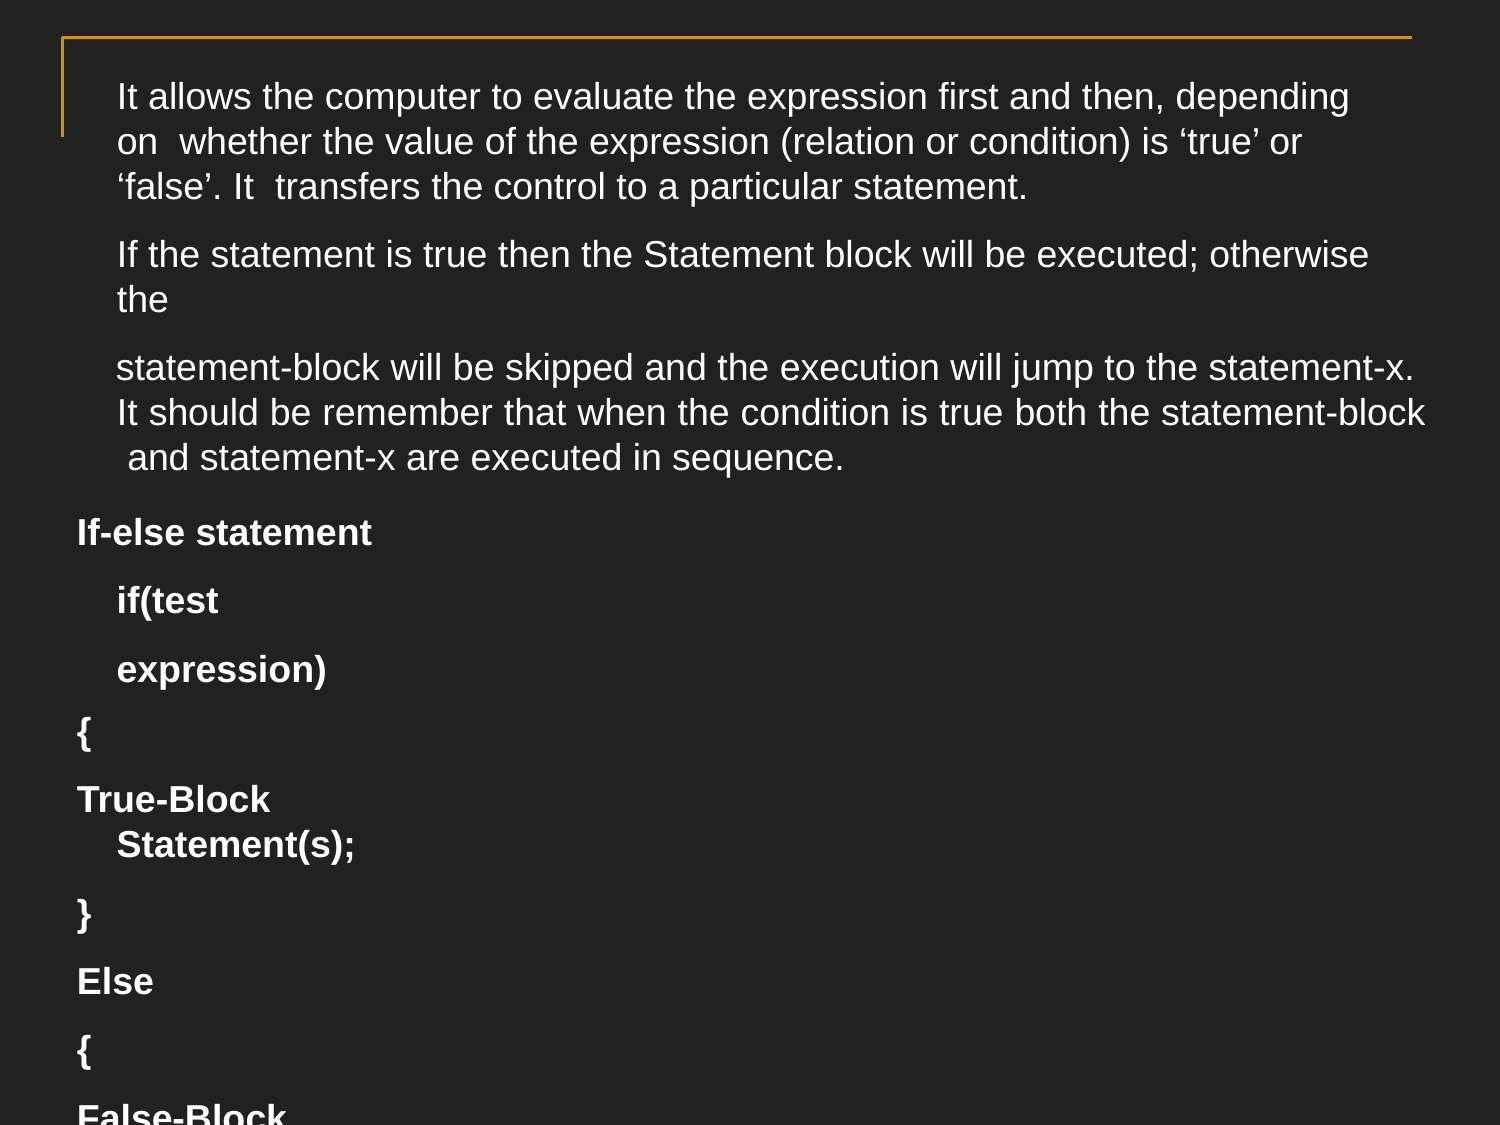

It allows the computer to evaluate the expression first and then, depending on whether the value of the expression (relation or condition) is ‘true’ or ‘false’. It transfers the control to a particular statement.
If the statement is true then the Statement block will be executed; otherwise the
 statement-block will be skipped and the execution will jump to the statement-x. It should be remember that when the condition is true both the statement-block and statement-x are executed in sequence.
If-else statement if(test expression)
{
True-Block Statement(s);
}
Else
{
False-Block statement(s);
 }Statement-x;